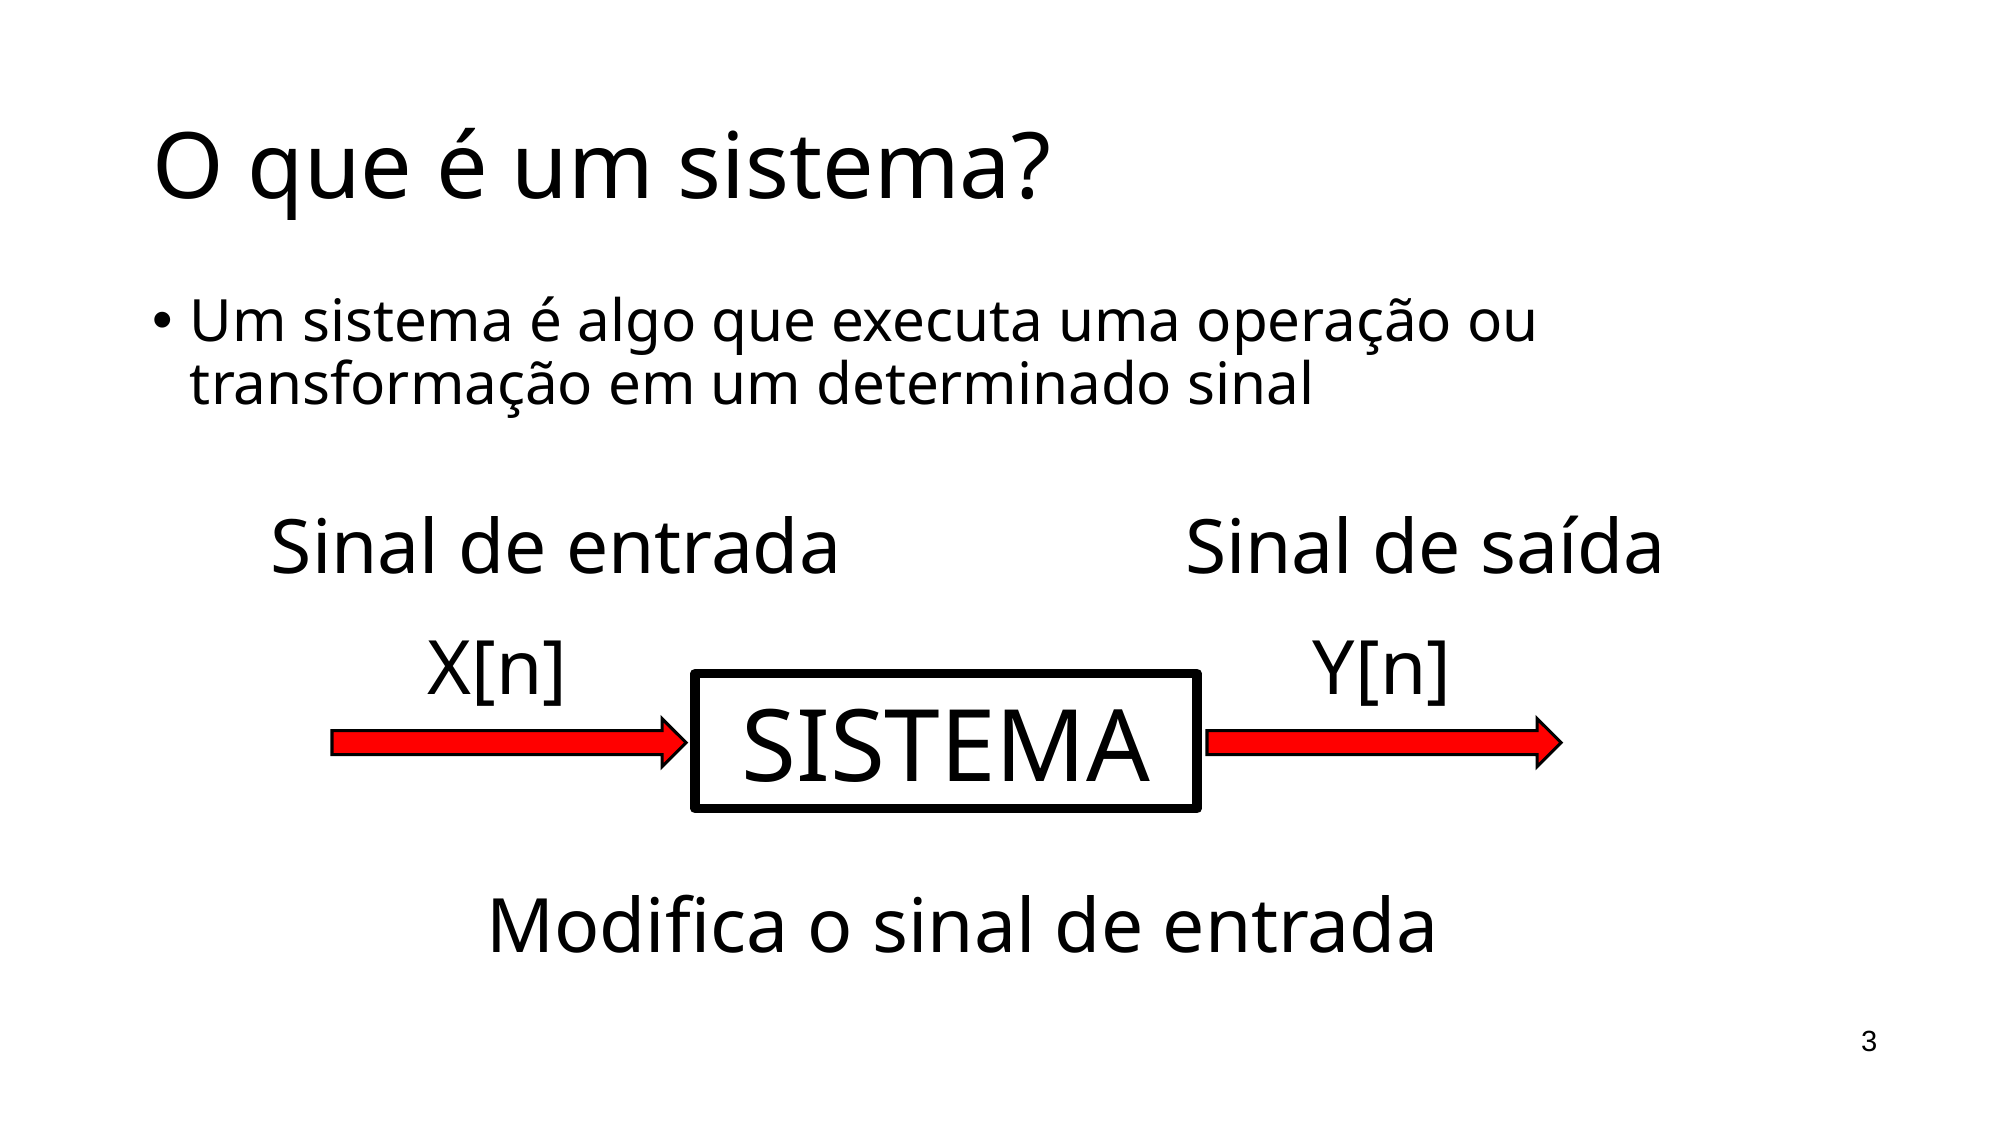

# O que é um sistema?
Um sistema é algo que executa uma operação ou transformação em um determinado sinal
Sinal de entrada
Sinal de saída
X[n]
Y[n]
SISTEMA
Modifica o sinal de entrada